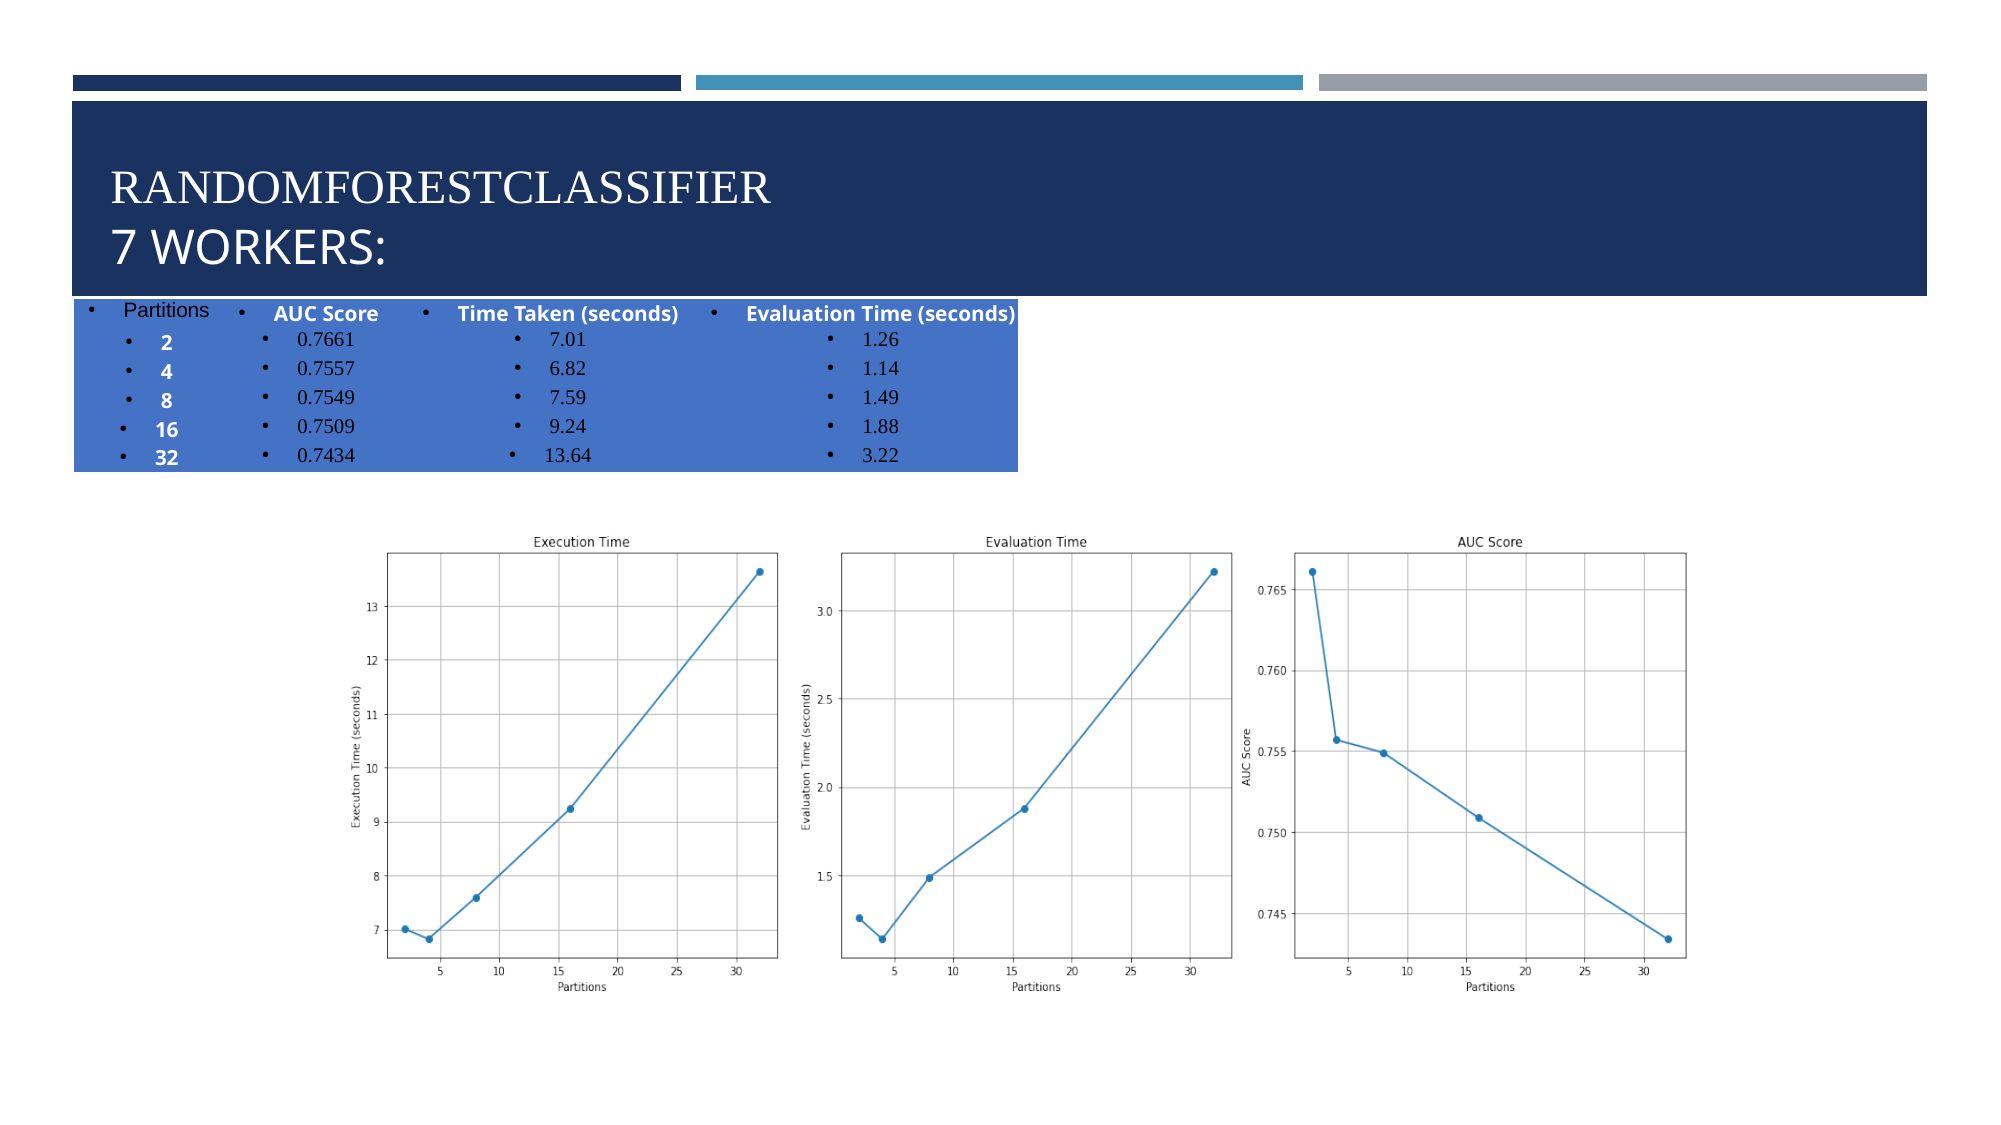

# RandomForestClassifier 7 workers:
| Partitions | AUC Score | Time Taken (seconds) | Evaluation Time (seconds) |
| --- | --- | --- | --- |
| 2 | 0.7661 | 7.01 | 1.26 |
| 4 | 0.7557 | 6.82 | 1.14 |
| 8 | 0.7549 | 7.59 | 1.49 |
| 16 | 0.7509 | 9.24 | 1.88 |
| 32 | 0.7434 | 13.64 | 3.22 |